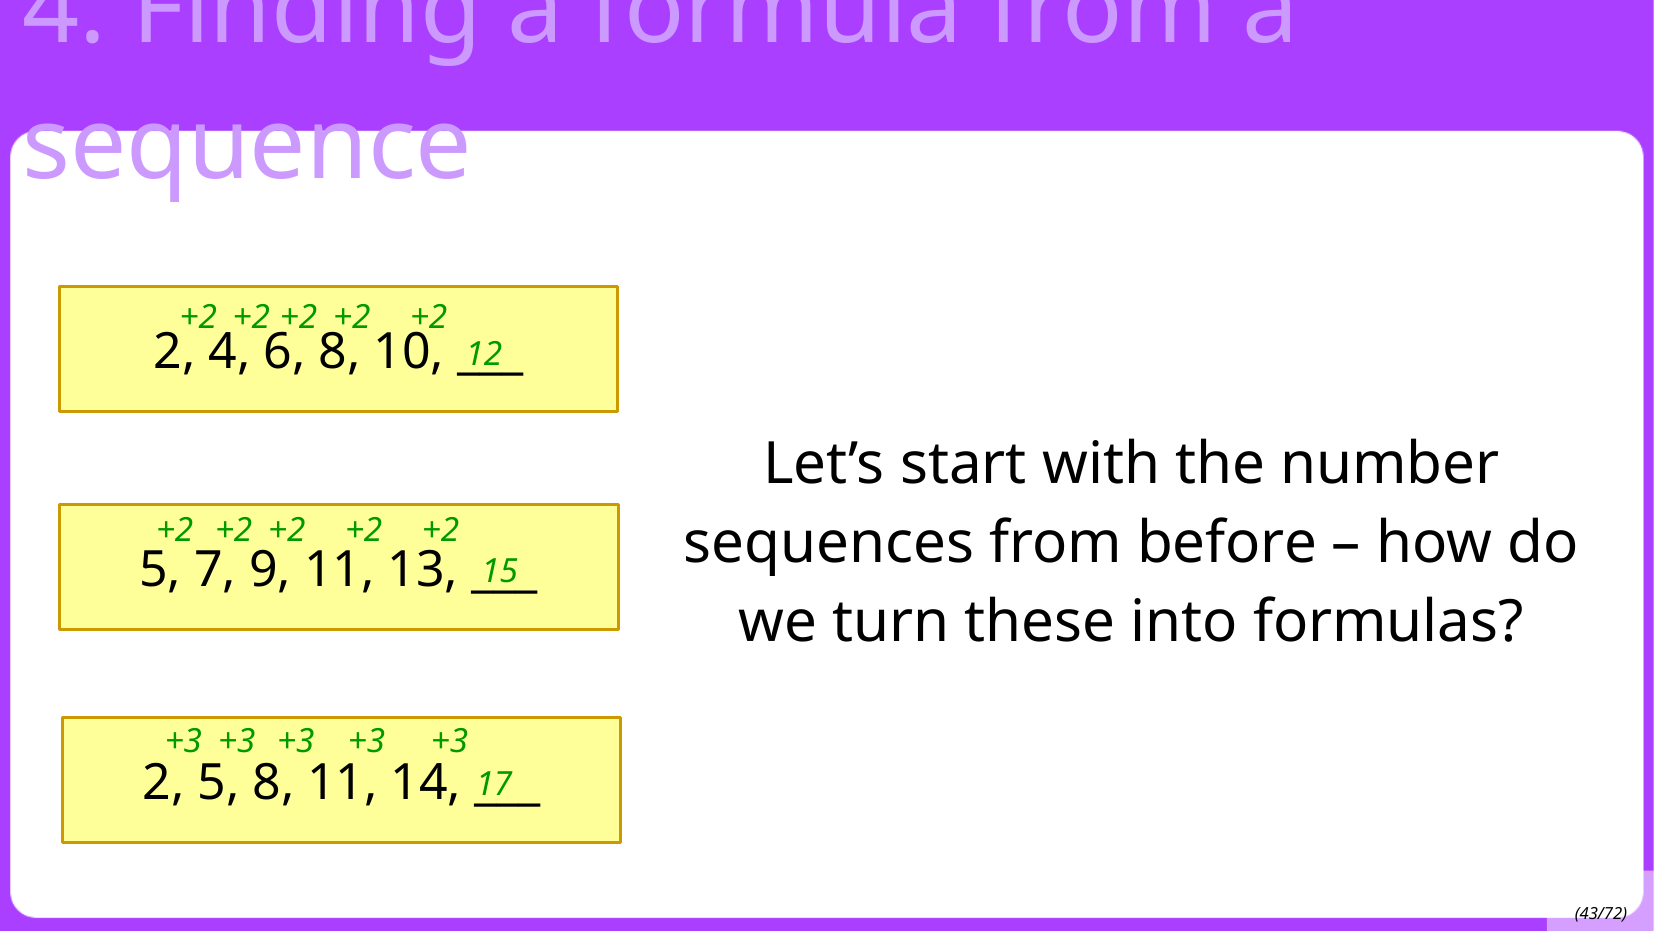

# 4. Finding a formula from a sequence
Let’s start with the number sequences from before – how do we turn these into formulas?
+2
+2
+2
+2
+2
2, 4, 6, 8, 10, ___
12
+2
+2
+2
+2
+2
5, 7, 9, 11, 13, ___
15
+3
+3
+3
+3
+3
2, 5, 8, 11, 14, ___
17